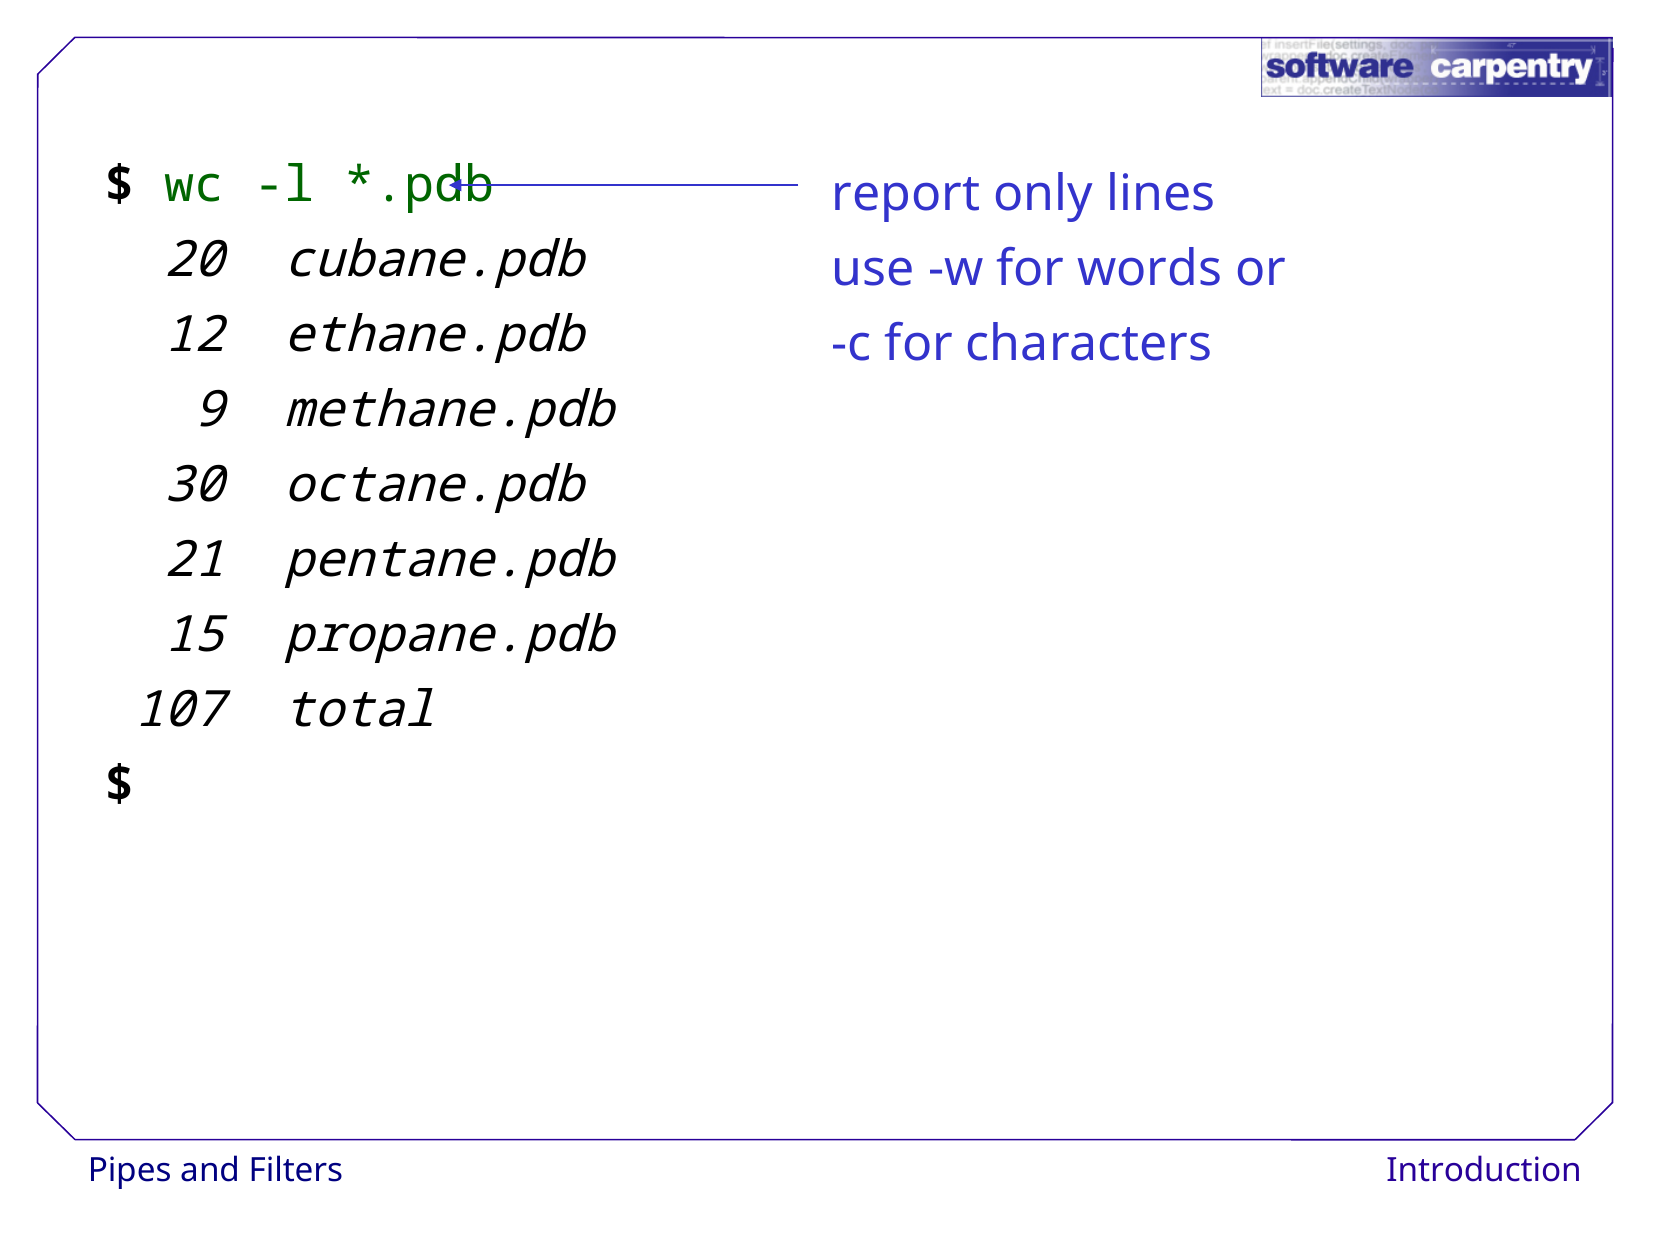

$ wc -l *.pdb
 20 cubane.pdb
 12 ethane.pdb
 9 methane.pdb
 30 octane.pdb
 21 pentane.pdb
 15 propane.pdb
 107 total
$
report only lines
use -w for words or
-c for characters